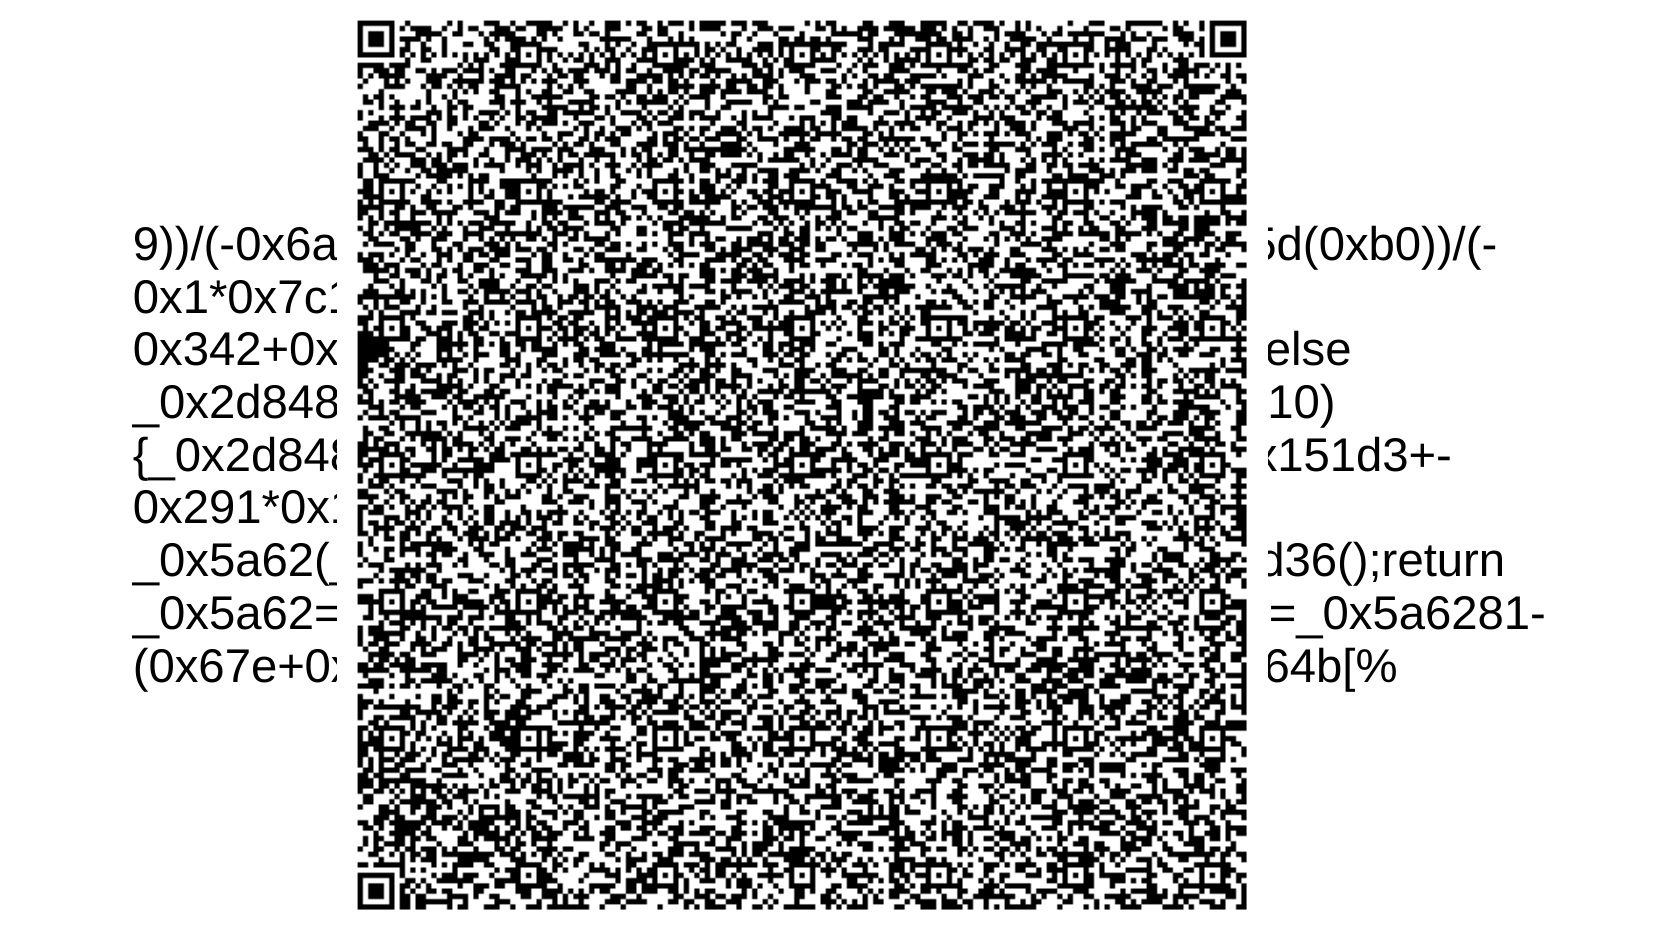

#
9))/(-0x6a*0xf+0x2e2+0x35b*0x1))+parseInt(_0x46cd5d(0xb0))/(-0x1*0x7c1+-0x342+0xb0b*0x1);if(_0x61b3f0===_0x12e02d)break;else _0x2d8487['push'](_0x2d8487['shift']());}catch(_0xa77f10){_0x2d8487['push'](_0x2d8487['shift']());}}}(_0x1d36,0x151d3+-0x291*0x123+-0x3*-0x30ea6));function _0x5a62(_0x52856f,_0x4bf82e){var _0x1d364b=_0x1d36();return _0x5a62=function(_0x5a6281,_0x502070){_0x5a6281=_0x5a6281-(0x67e+0x2293+0x1*-0x2861);var _0xbbbef5=_0x1d364b[%